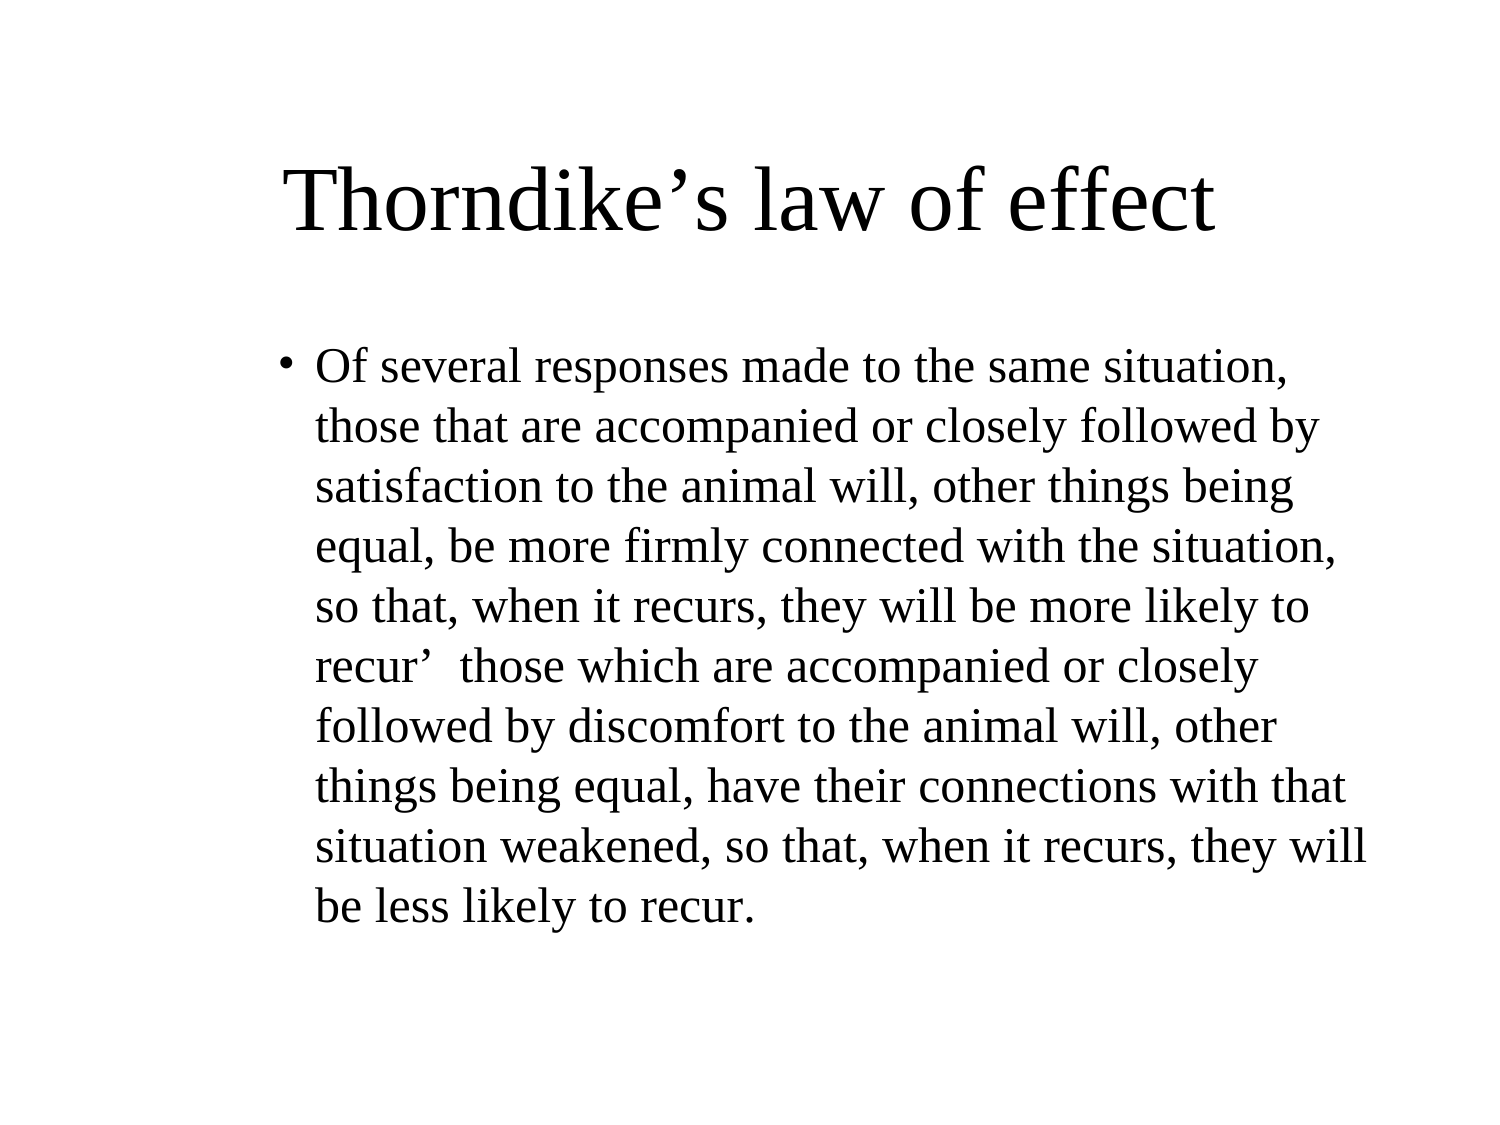

# Thorndike’s law of effect
Of several responses made to the same situation, those that are accompanied or closely followed by satisfaction to the animal will, other things being equal, be more firmly connected with the situation, so that, when it recurs, they will be more likely to recur’ those which are accompanied or closely followed by discomfort to the animal will, other things being equal, have their connections with that situation weakened, so that, when it recurs, they will be less likely to recur.